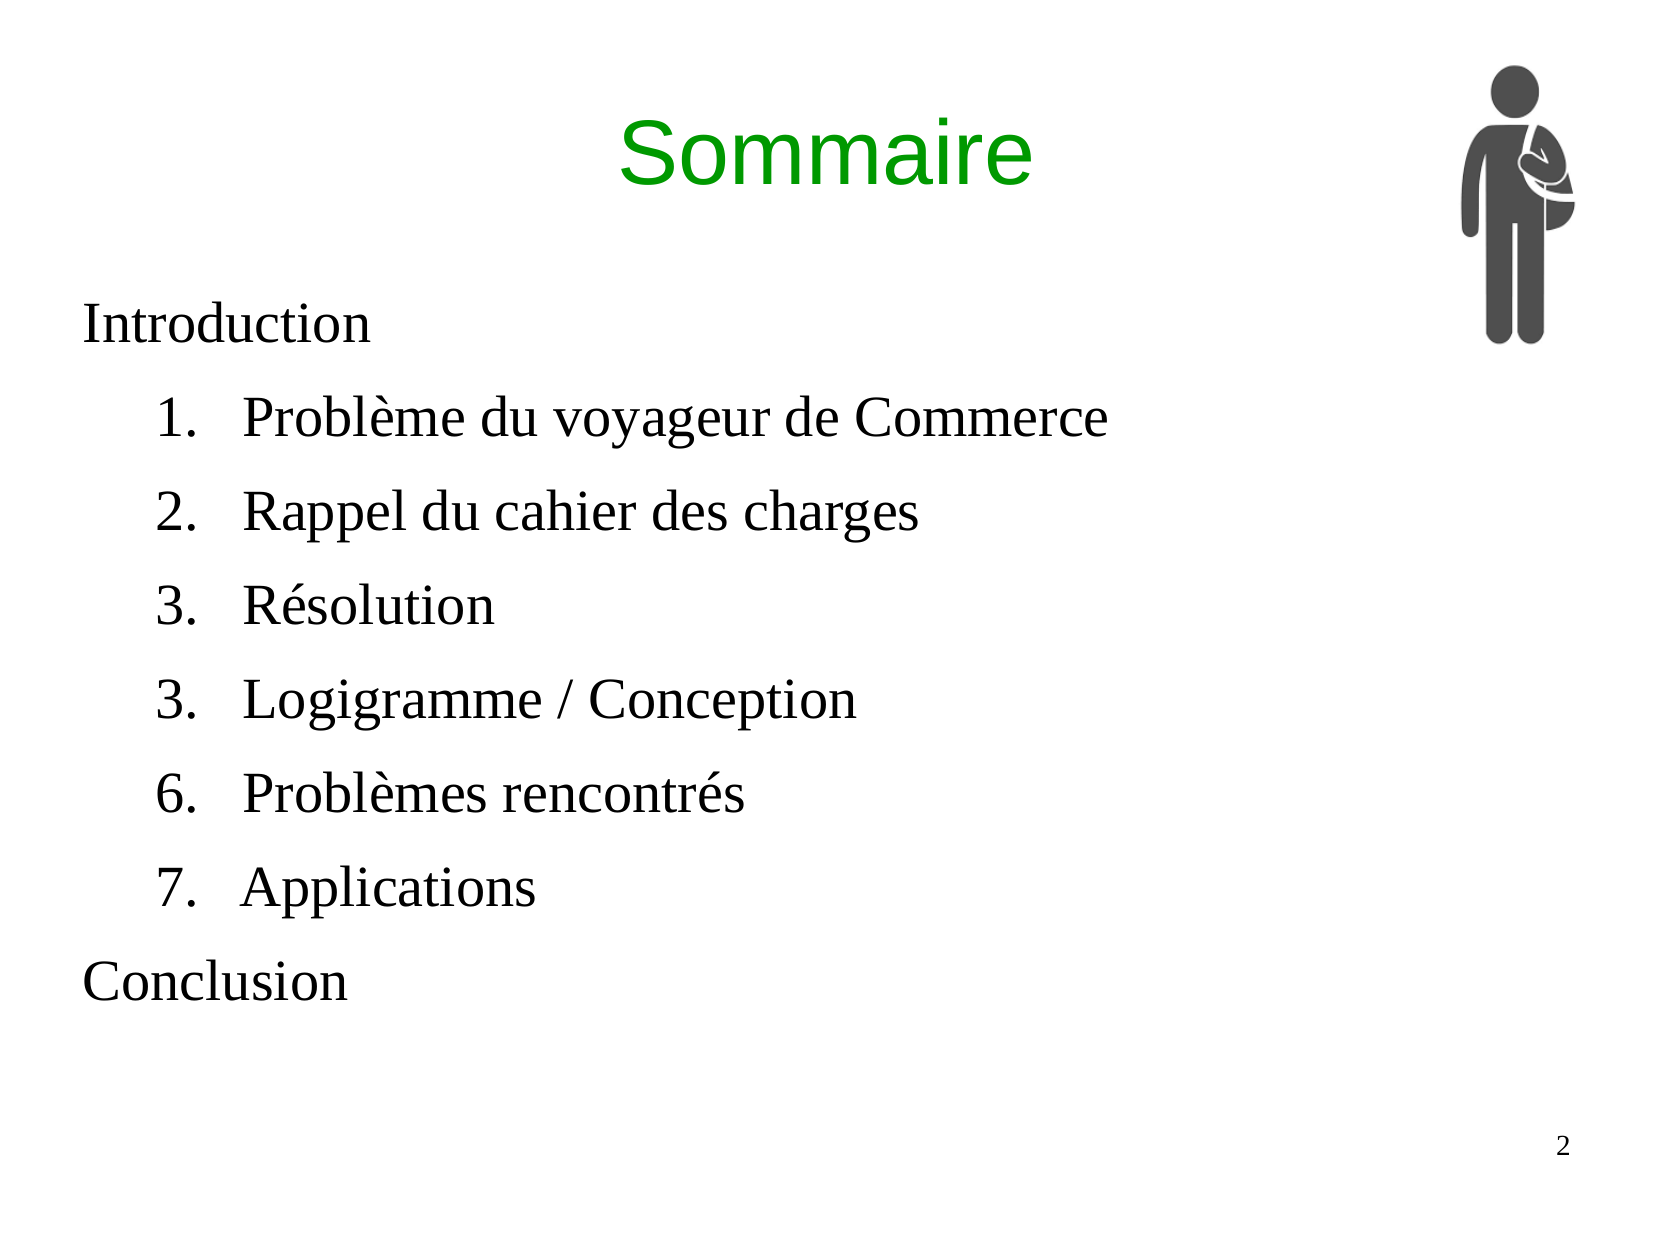

# Sommaire
Introduction
 1. Problème du voyageur de Commerce
 2. Rappel du cahier des charges
 3. Résolution
 3. Logigramme / Conception
 6. Problèmes rencontrés
 7. Applications
Conclusion
2